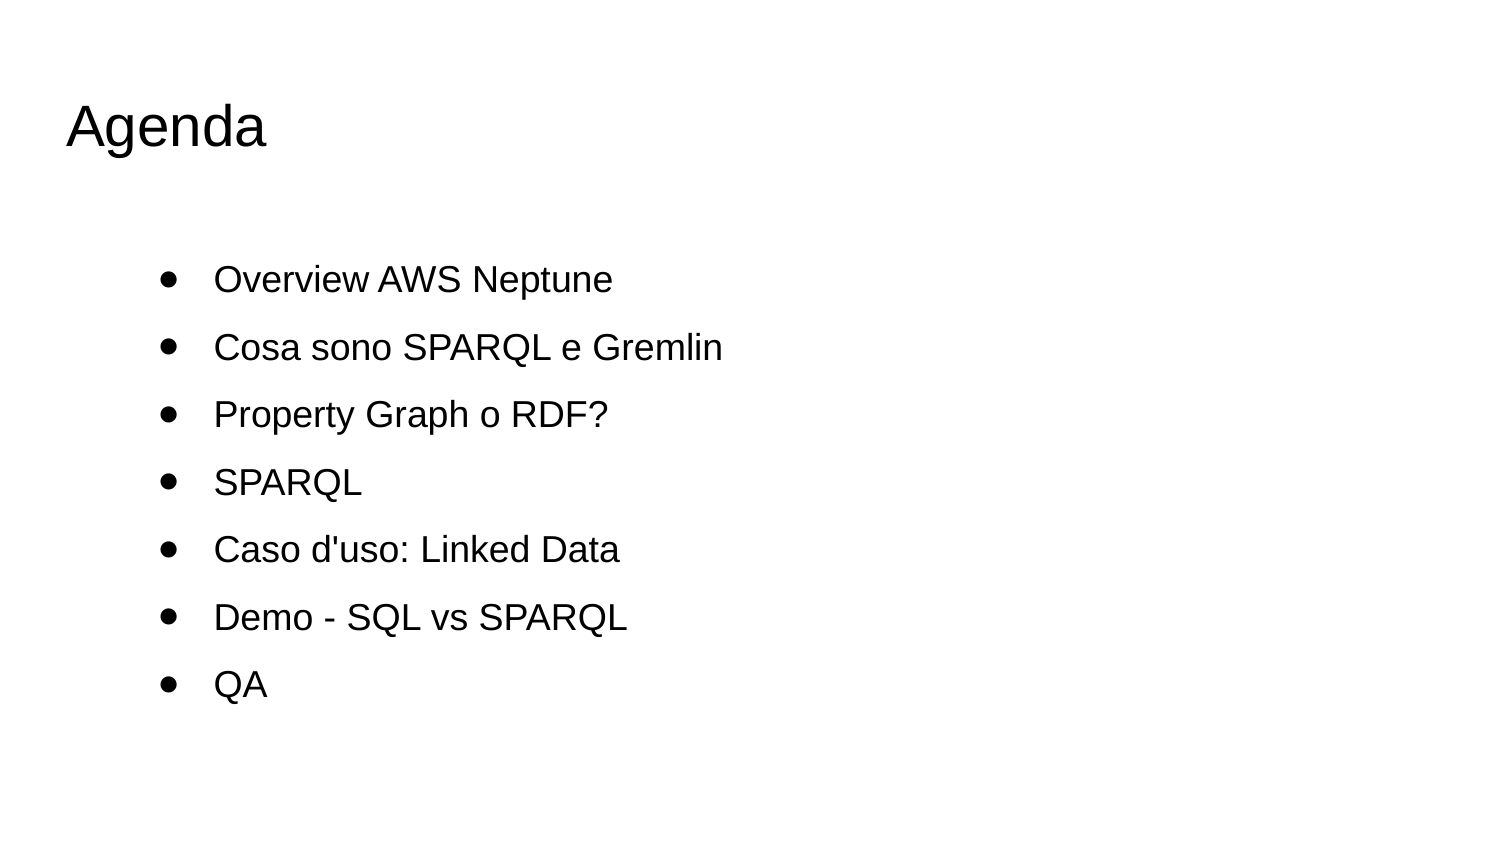

# Agenda
Overview AWS Neptune
Cosa sono SPARQL e Gremlin
Property Graph o RDF?
SPARQL
Caso d'uso: Linked Data
Demo - SQL vs SPARQL
QA